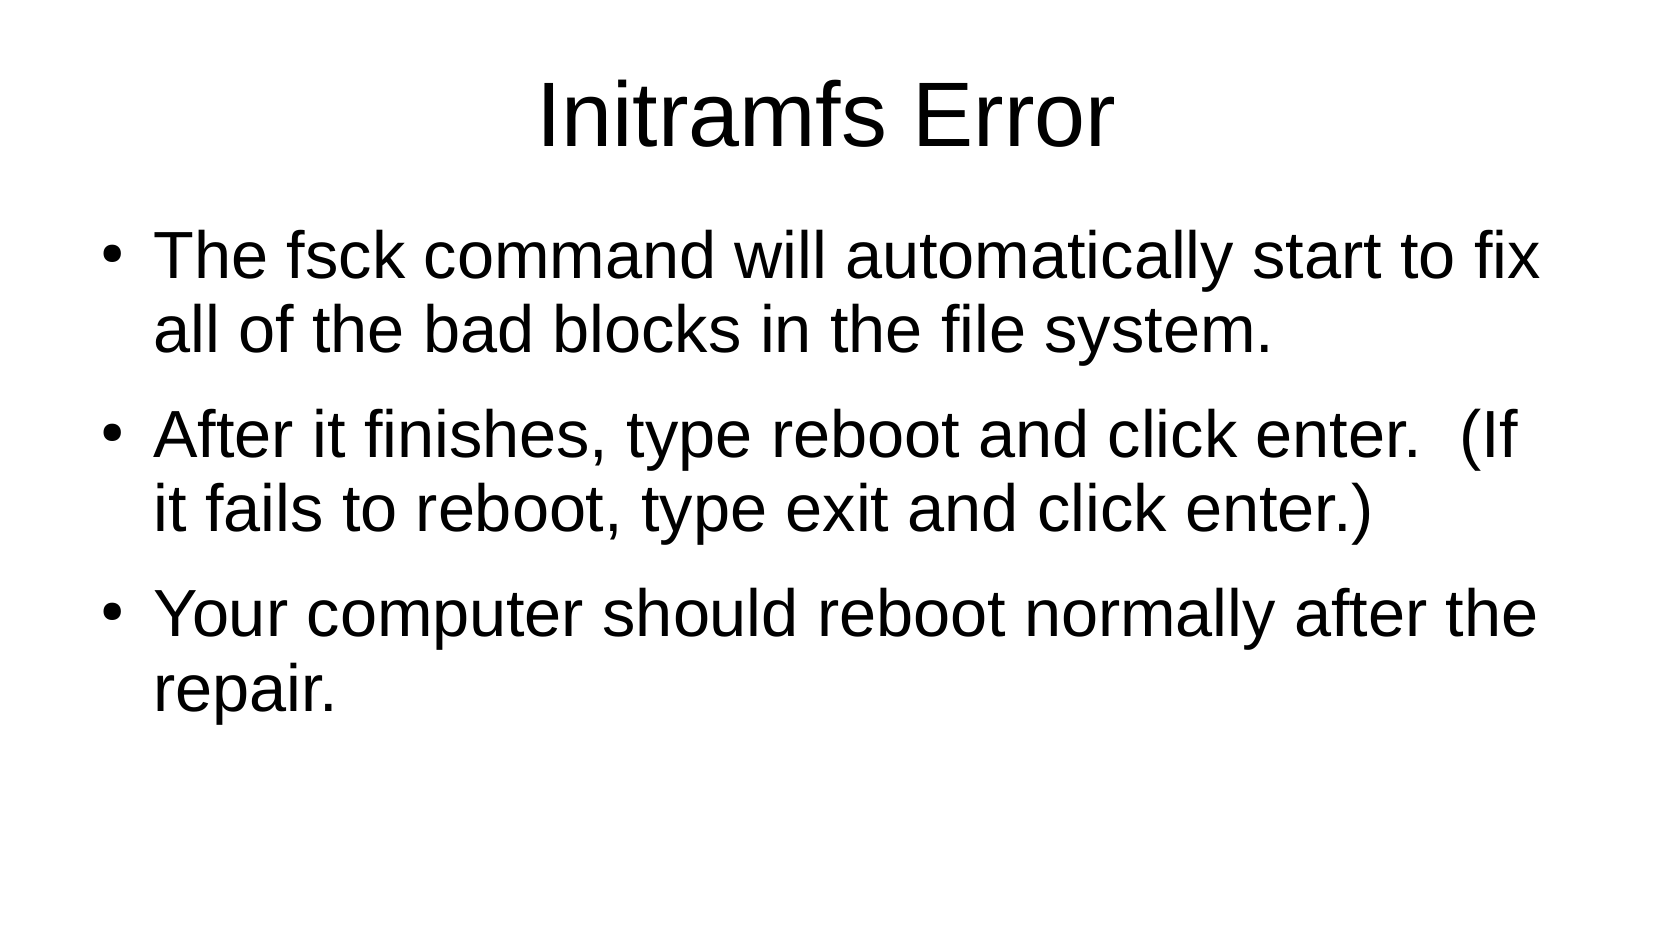

# Initramfs Error
The fsck command will automatically start to fix all of the bad blocks in the file system.
After it finishes, type reboot and click enter. (If it fails to reboot, type exit and click enter.)
Your computer should reboot normally after the repair.